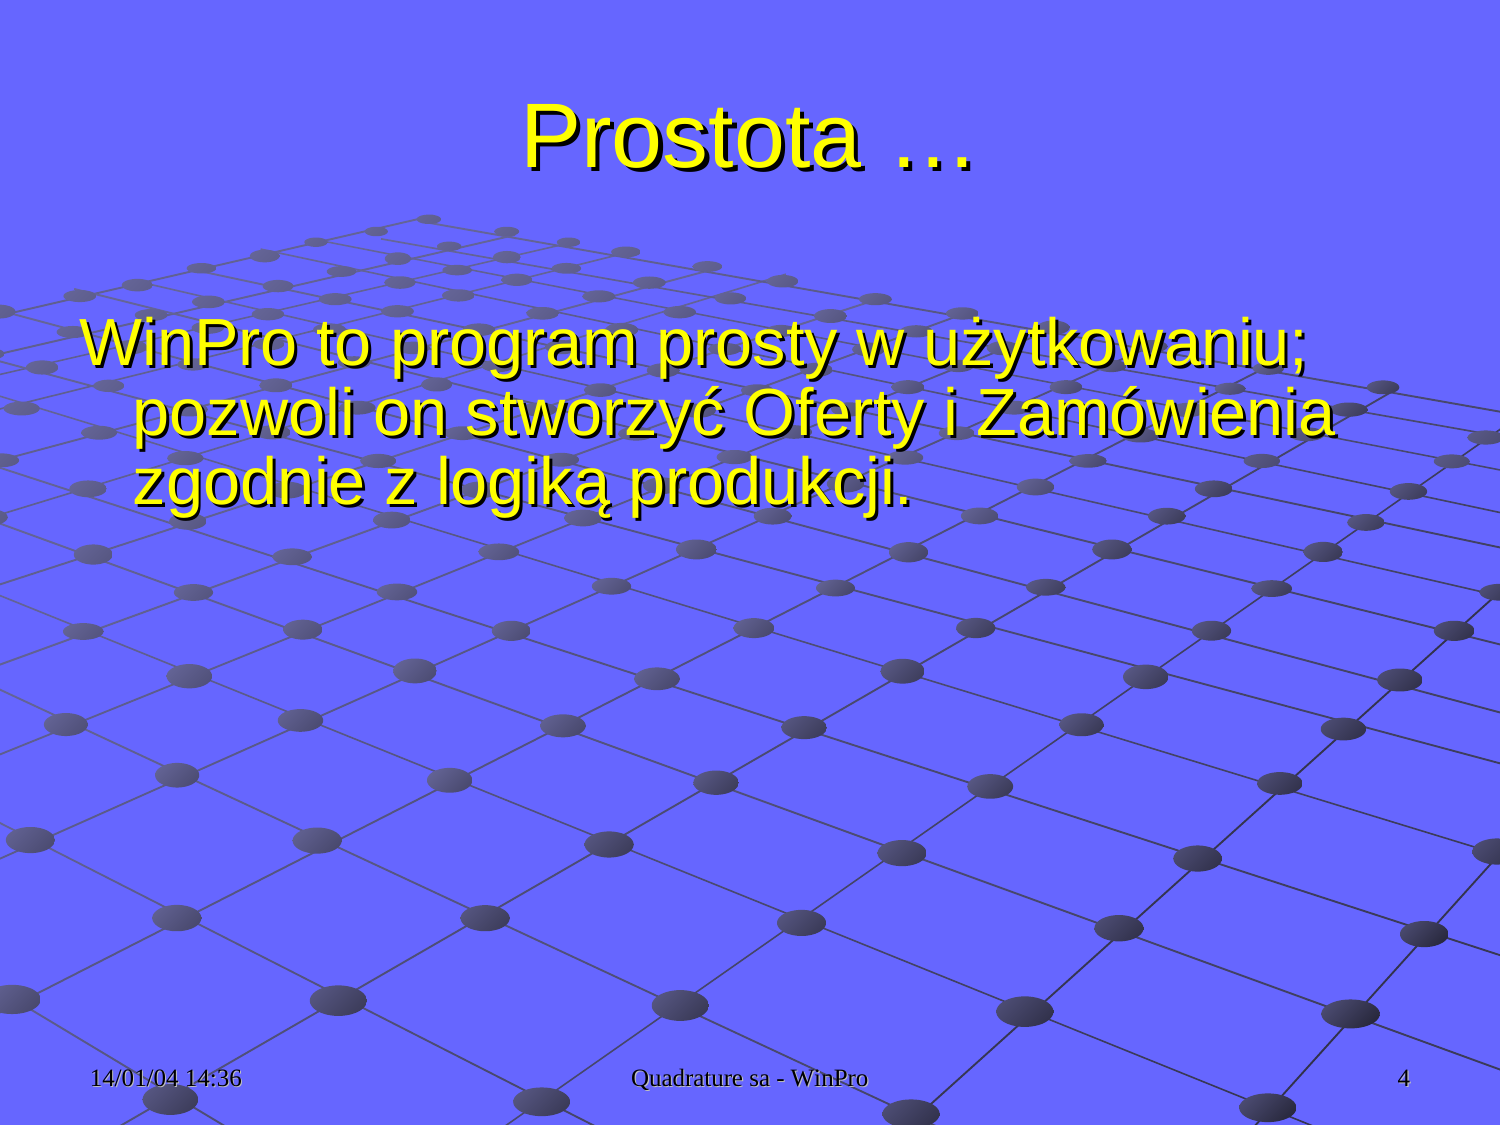

# Prostota …
WinPro to program prosty w użytkowaniu; pozwoli on stworzyć Oferty i Zamówienia zgodnie z logiką produkcji.